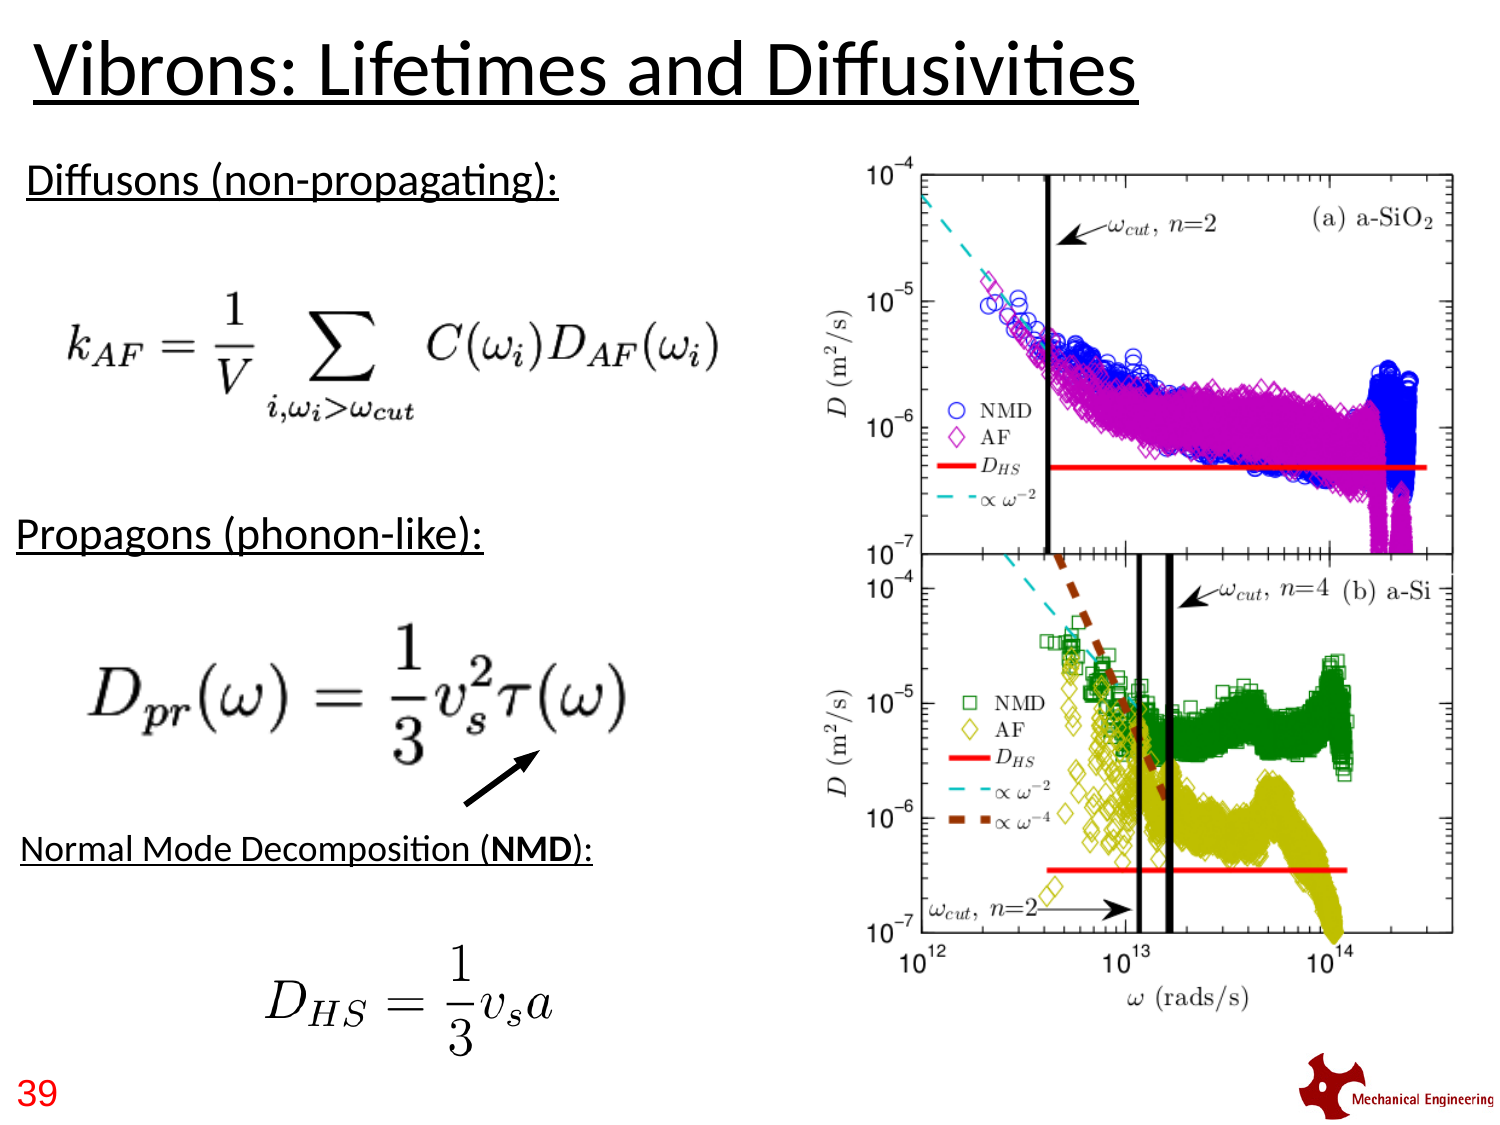

# Vibrons: Lifetimes and Diffusivities
Diffusons (non-propagating):
Propagons (phonon-like):
Normal Mode Decomposition (NMD):